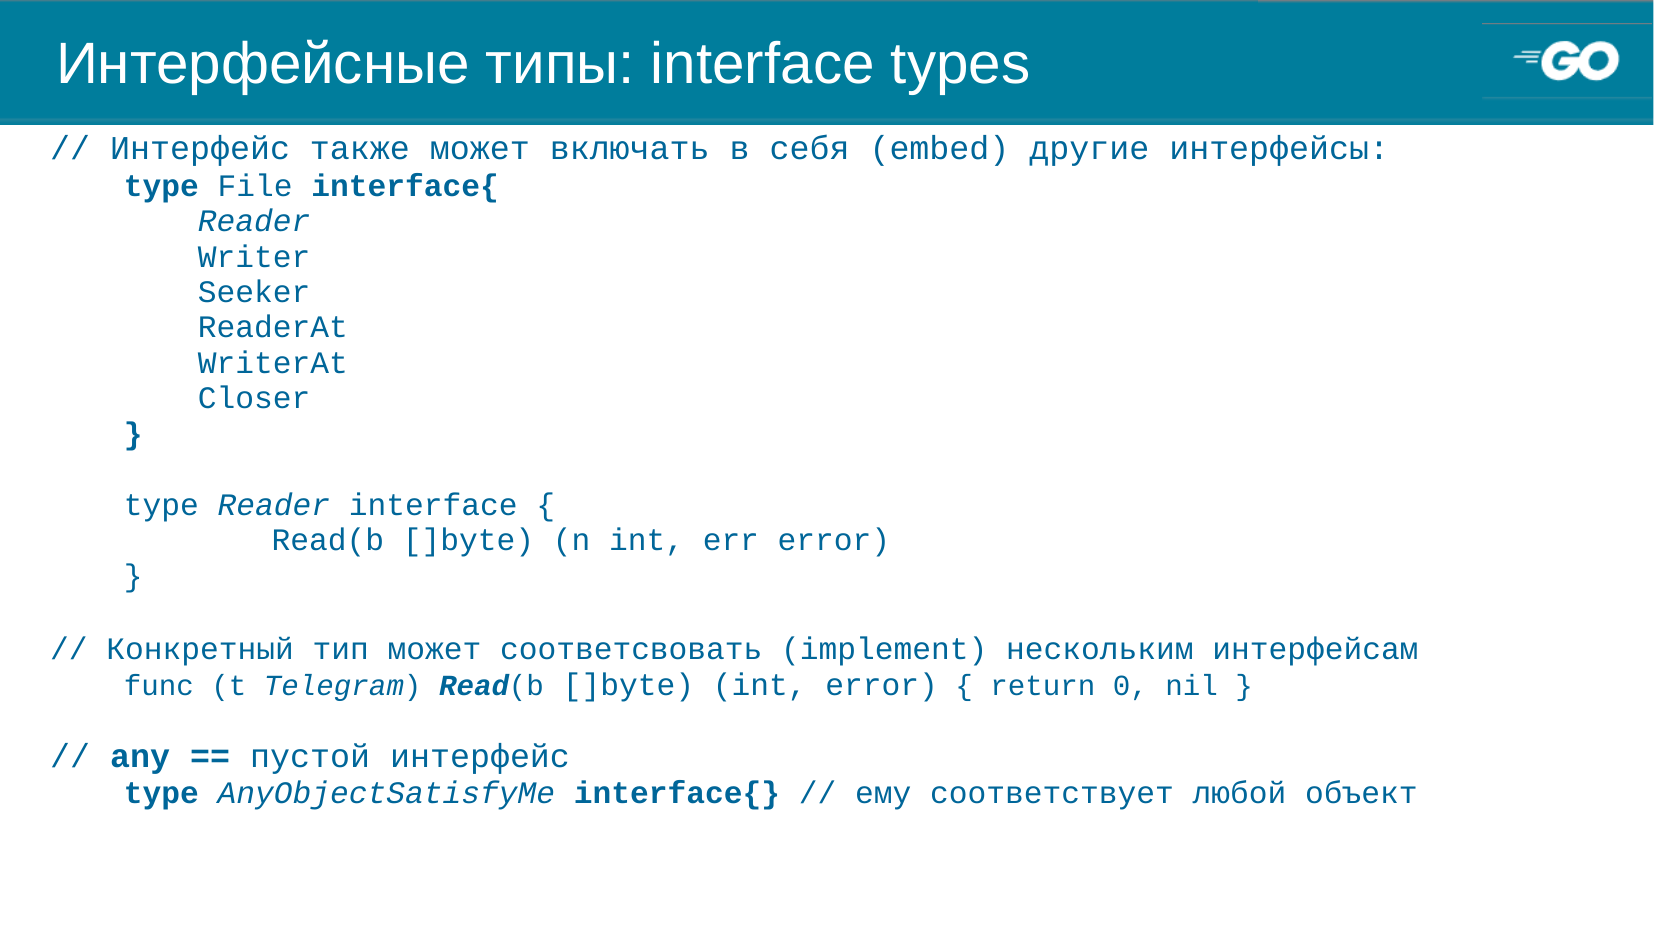

Интерфейсные типы: interface types
// Интерфейс также может включать в себя (embed) другие интерфейсы:
	type File interface{
		Reader
		Writer
		Seeker
		ReaderAt
		WriterAt
		Closer
	}
	type Reader interface {
 		Read(b []byte) (n int, err error)
	}
// Конкретный тип может соответсвовать (implement) нескольким интерфейсам
	func (t Telegram) Read(b []byte) (int, error) { return 0, nil }
// any == пустой интерфейс
	type AnyObjectSatisfyMe interface{} // ему соответствует любой объект